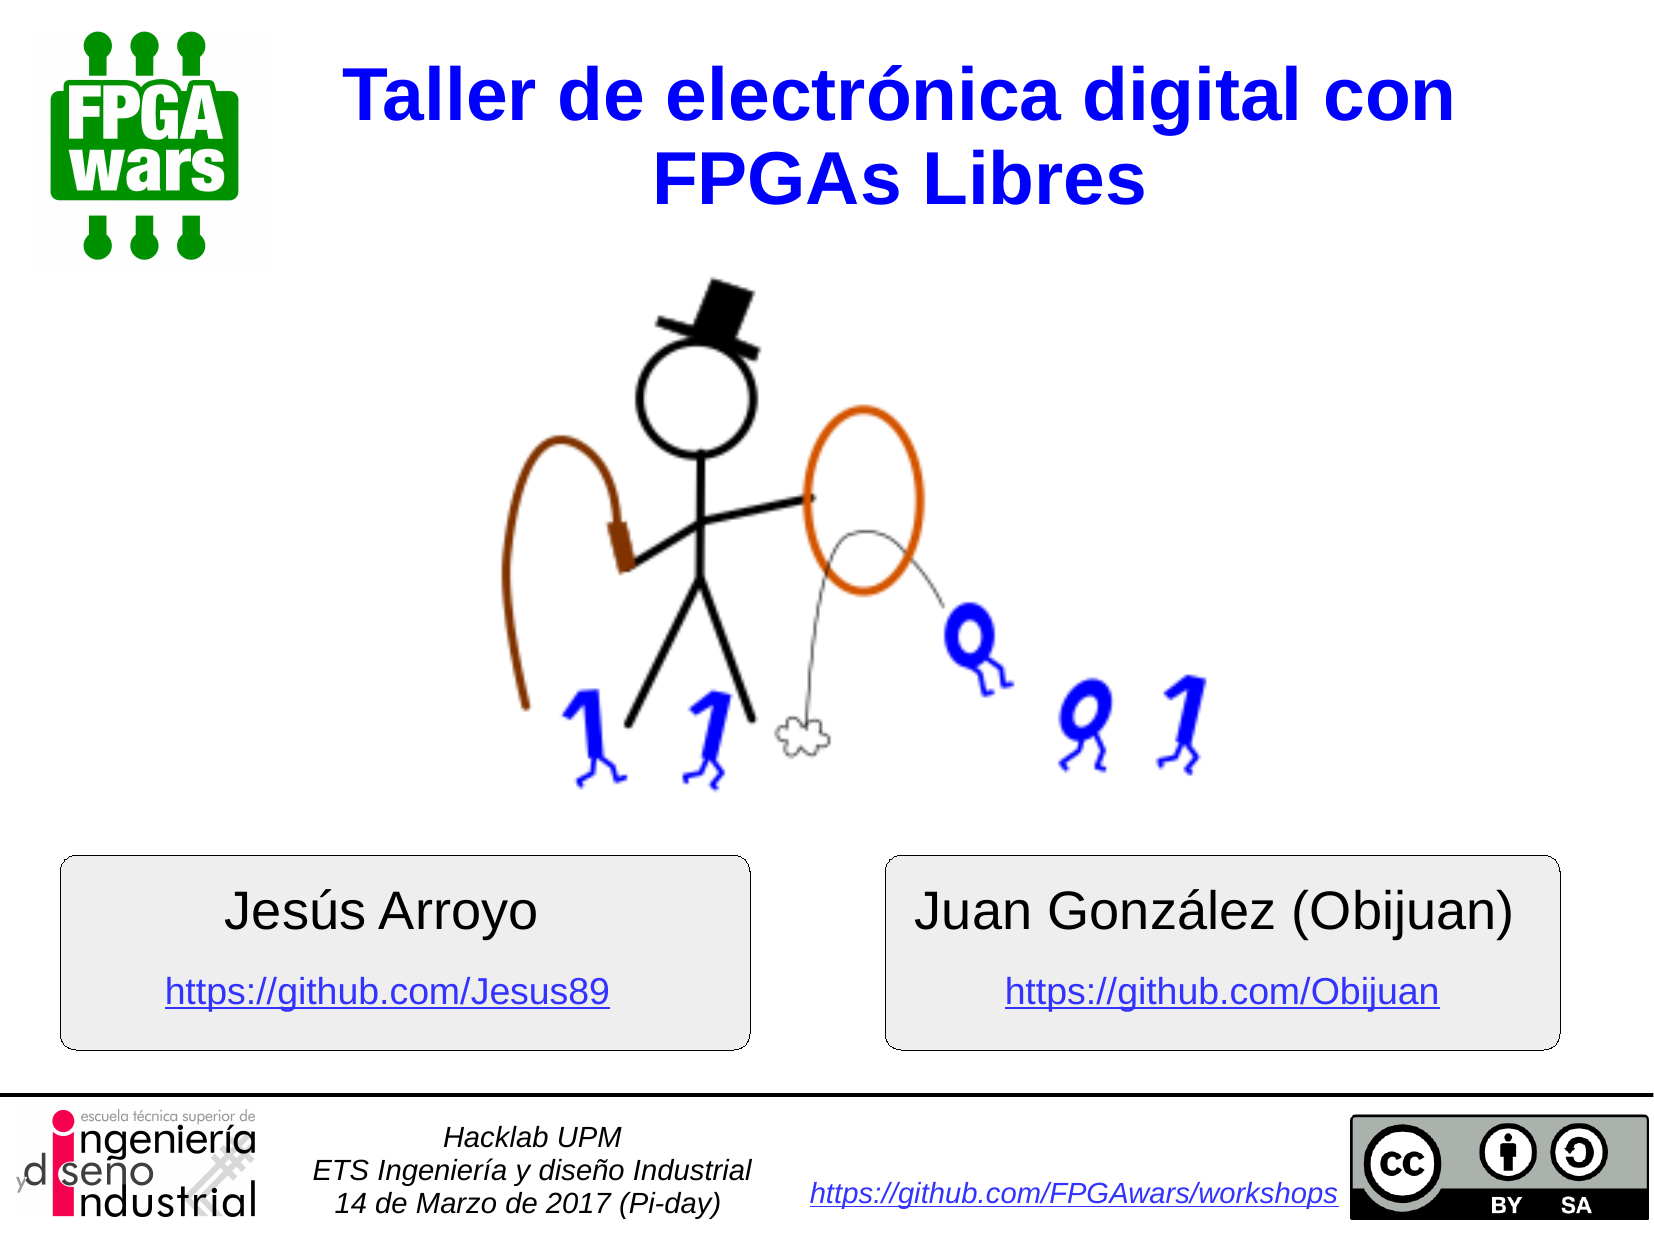

# Taller de electrónica digital con FPGAs Libres
Jesús Arroyo
Juan González (Obijuan)
https://github.com/Jesus89
https://github.com/Obijuan
Hacklab UPM
ETS Ingeniería y diseño Industrial
14 de Marzo de 2017 (Pi-day)
https://github.com/FPGAwars/workshops